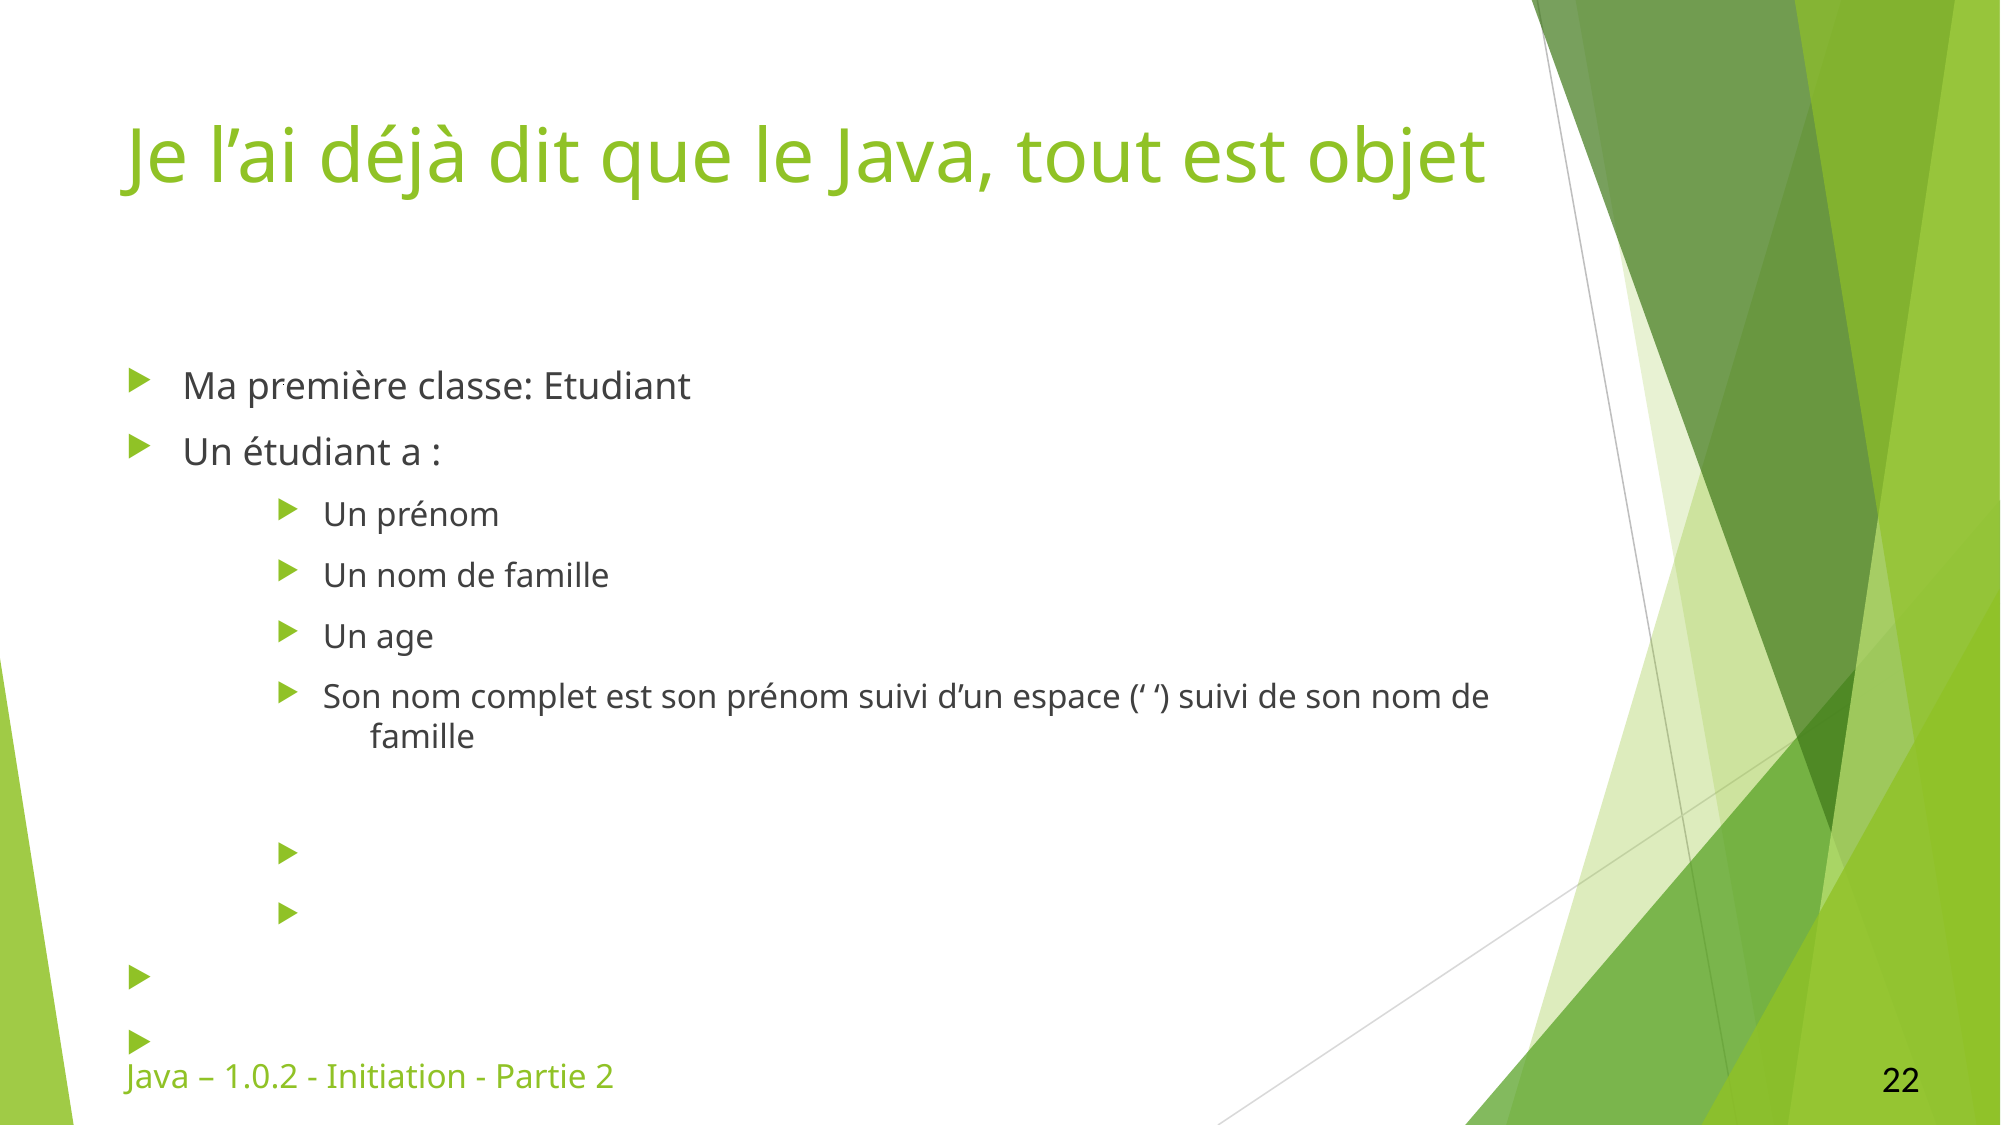

# Je l’ai déjà dit que le Java, tout est objet
Ma première classe: Etudiant
Un étudiant a :
Un prénom
Un nom de famille
Un age
Son nom complet est son prénom suivi d’un espace (‘ ‘) suivi de son nom de famille
Java – 1.0.2 - Initiation - Partie 2